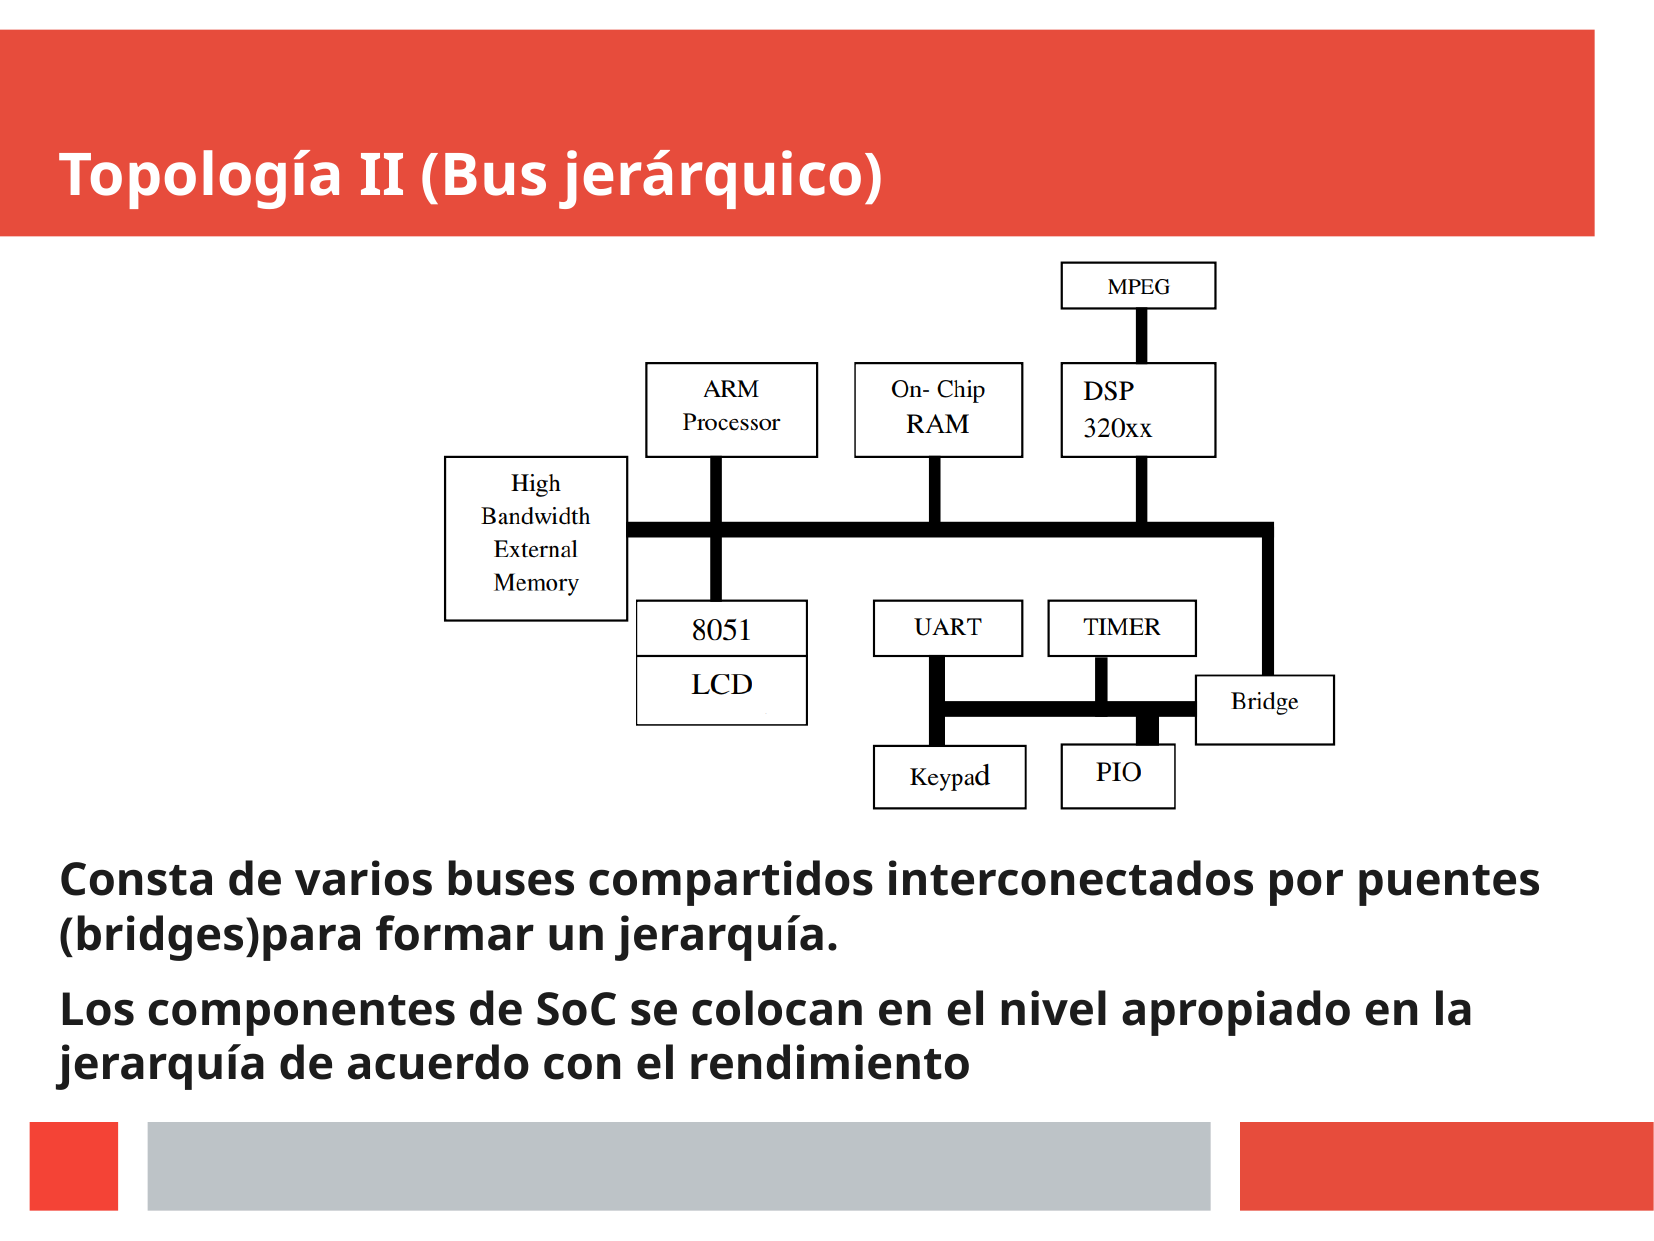

# Topología II (Bus jerárquico)
Consta de varios buses compartidos interconectados por puentes (bridges)para formar un jerarquía.
Los componentes de SoC se colocan en el nivel apropiado en la jerarquía de acuerdo con el rendimiento